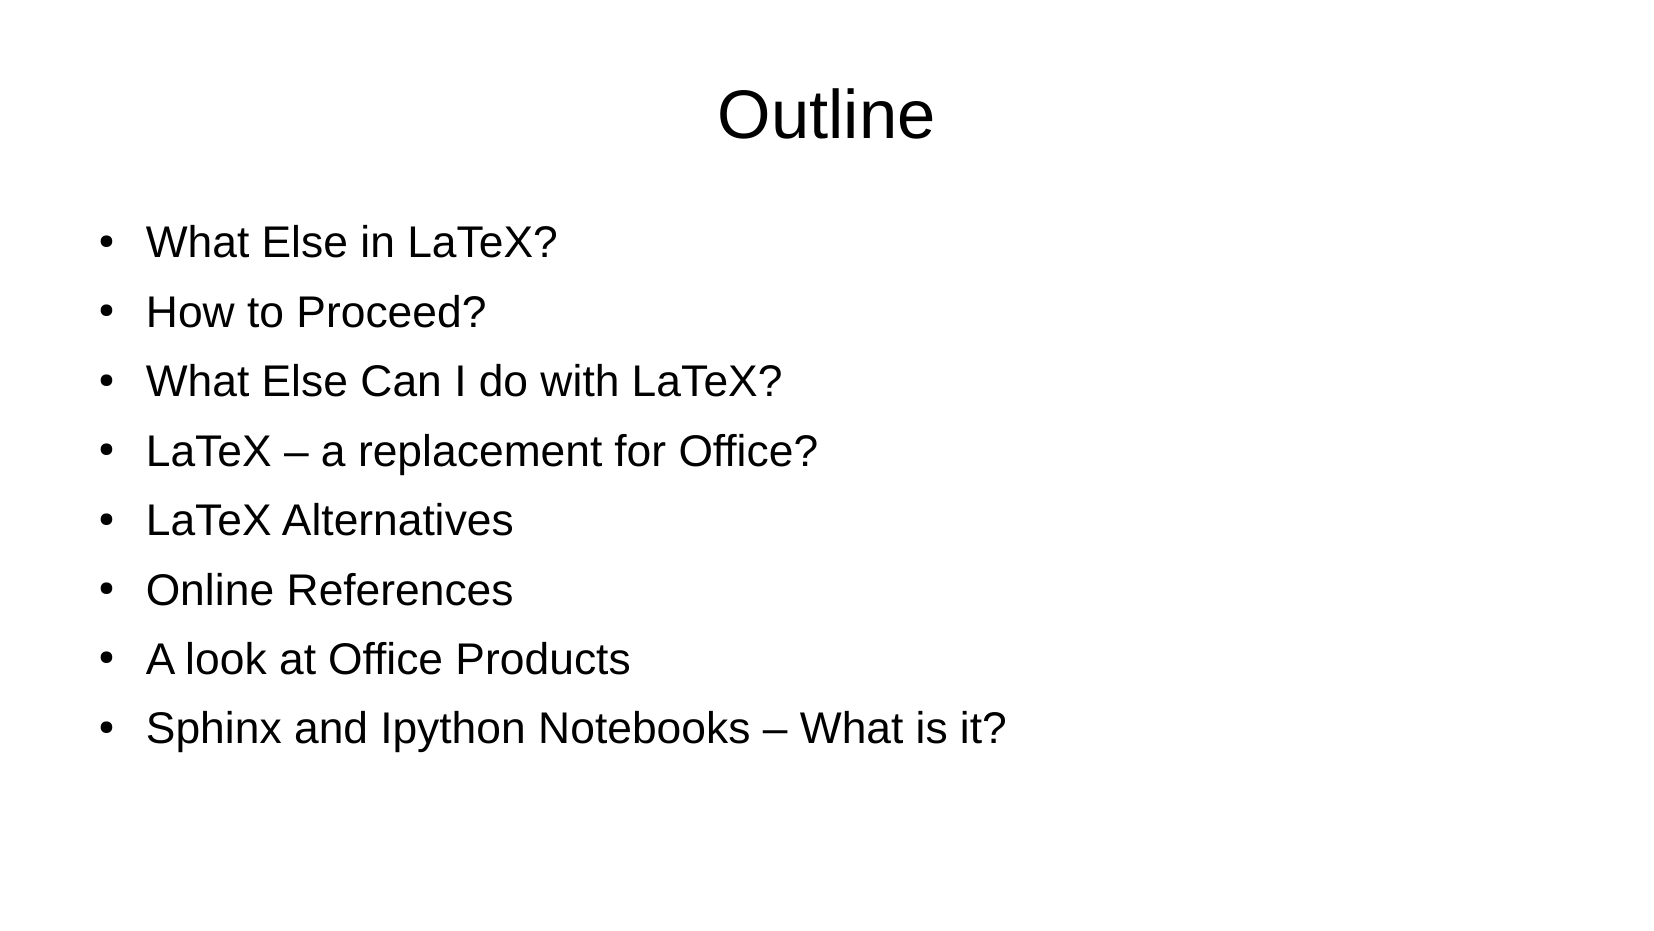

# Outline
What Else in LaTeX?
How to Proceed?
What Else Can I do with LaTeX?
LaTeX – a replacement for Office?
LaTeX Alternatives
Online References
A look at Office Products
Sphinx and Ipython Notebooks – What is it?